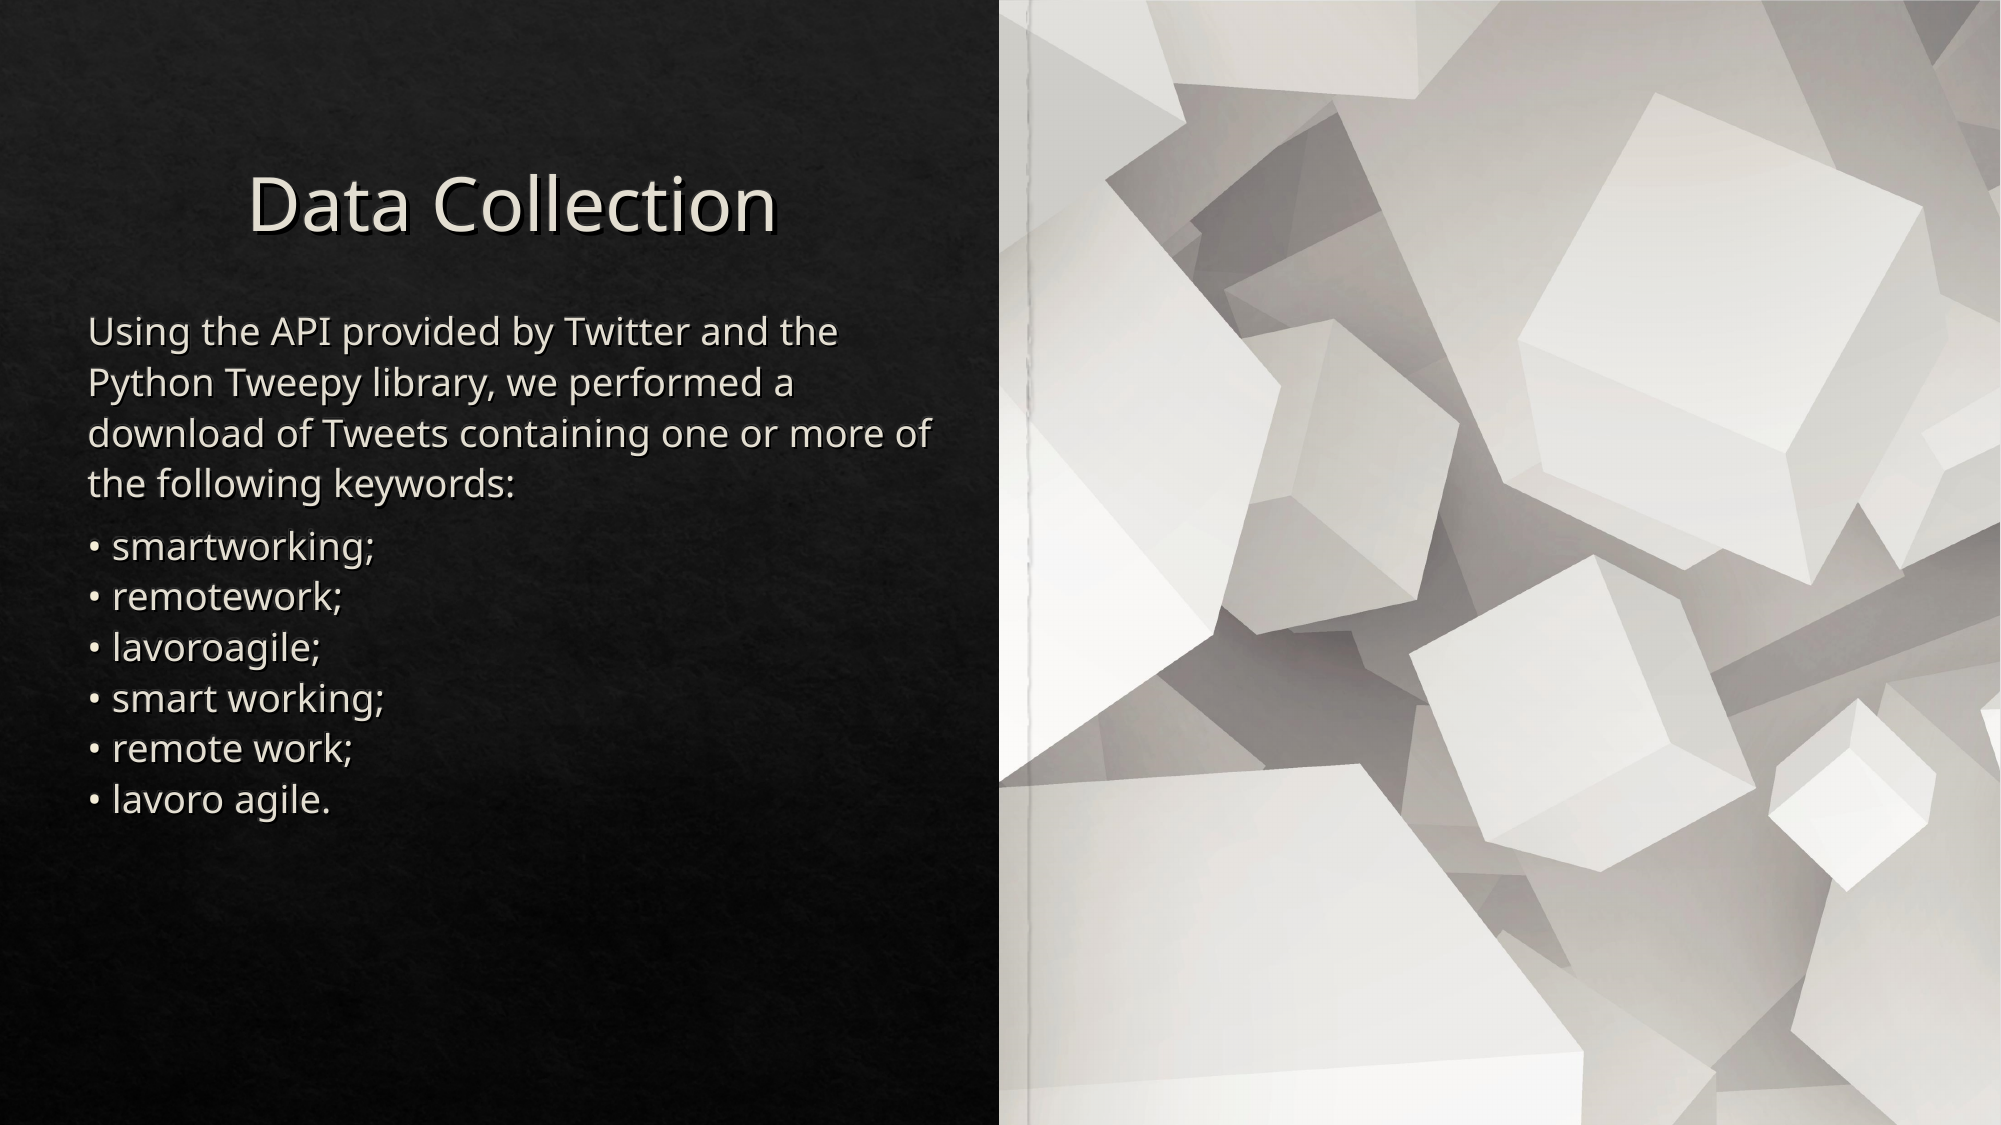

# Data Collection
Using the API provided by Twitter and the Python Tweepy library, we performed a download of Tweets containing one or more of the following keywords:
• smartworking;
• remotework;
• lavoroagile;
• smart working;
• remote work;
• lavoro agile.